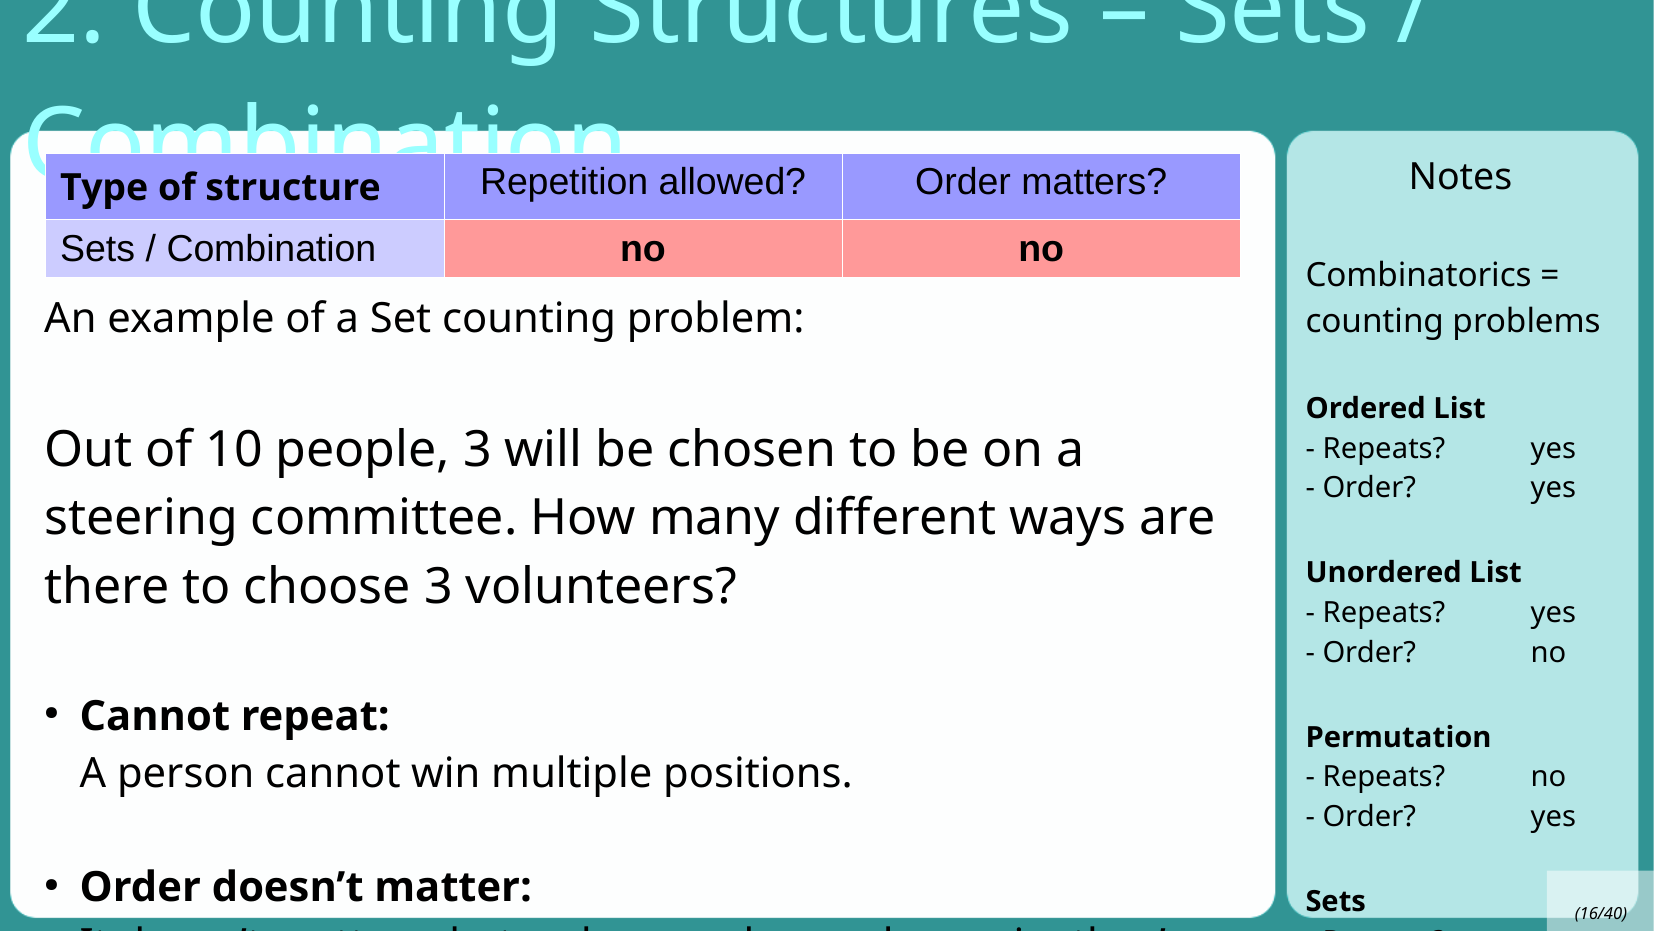

# 2. Counting Structures – Sets / Combination
Notes
Combinatorics = counting problems
Ordered List
- Repeats?		yes
- Order?		yes
Unordered List
- Repeats?		yes
- Order?		no
Permutation
- Repeats?		no
- Order?		yes
Sets
- Repeats?		no
- Order?		no
| Type of structure | Repetition allowed? | Order matters? |
| --- | --- | --- |
| Sets / Combination | no | no |
An example of a Set counting problem:
Out of 10 people, 3 will be chosen to be on a steering committee. How many different ways are there to choose 3 volunteers?
Cannot repeat:
A person cannot win multiple positions.
Order doesn’t matter:
It doesn’t matter what order people are chosen in, they’re still part of the committee.